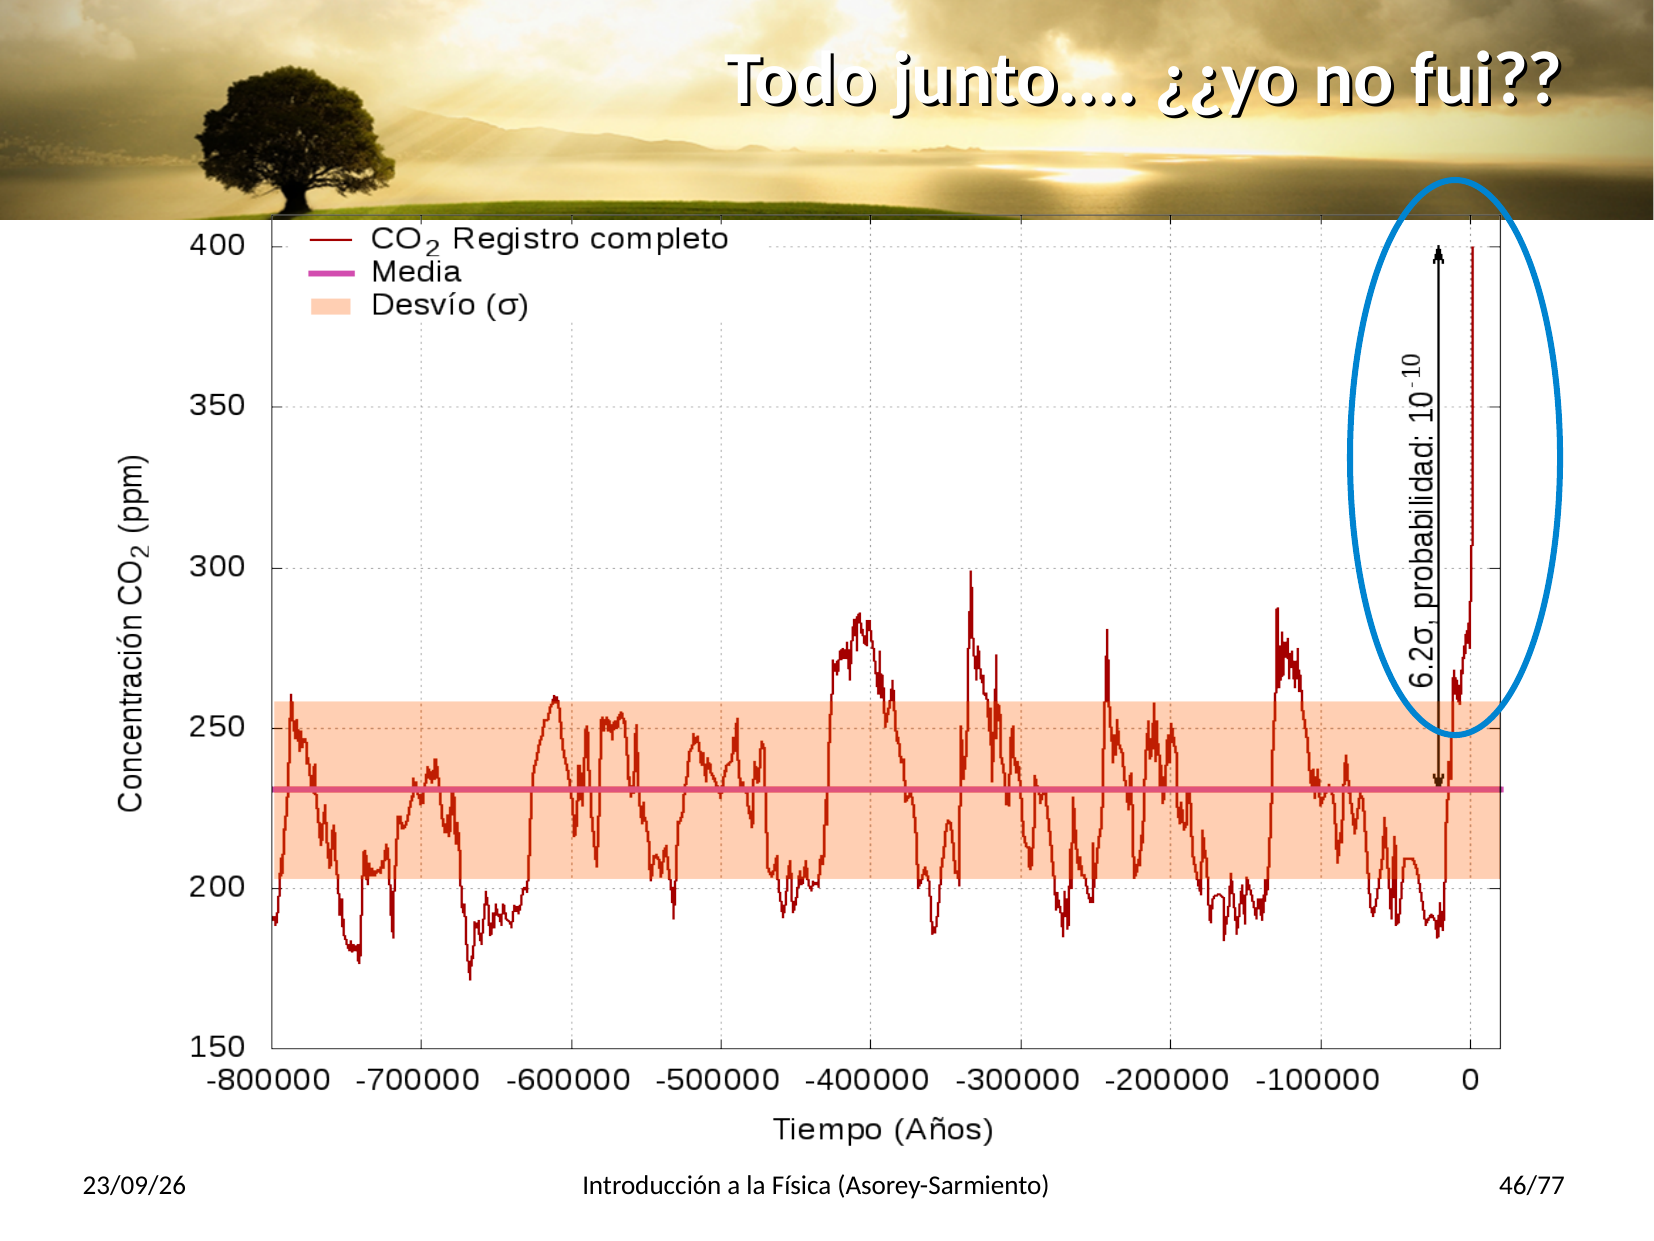

# Todo junto.... ¿¿yo no fui??
Introducción a la Física (Asorey-Sarmiento)
46